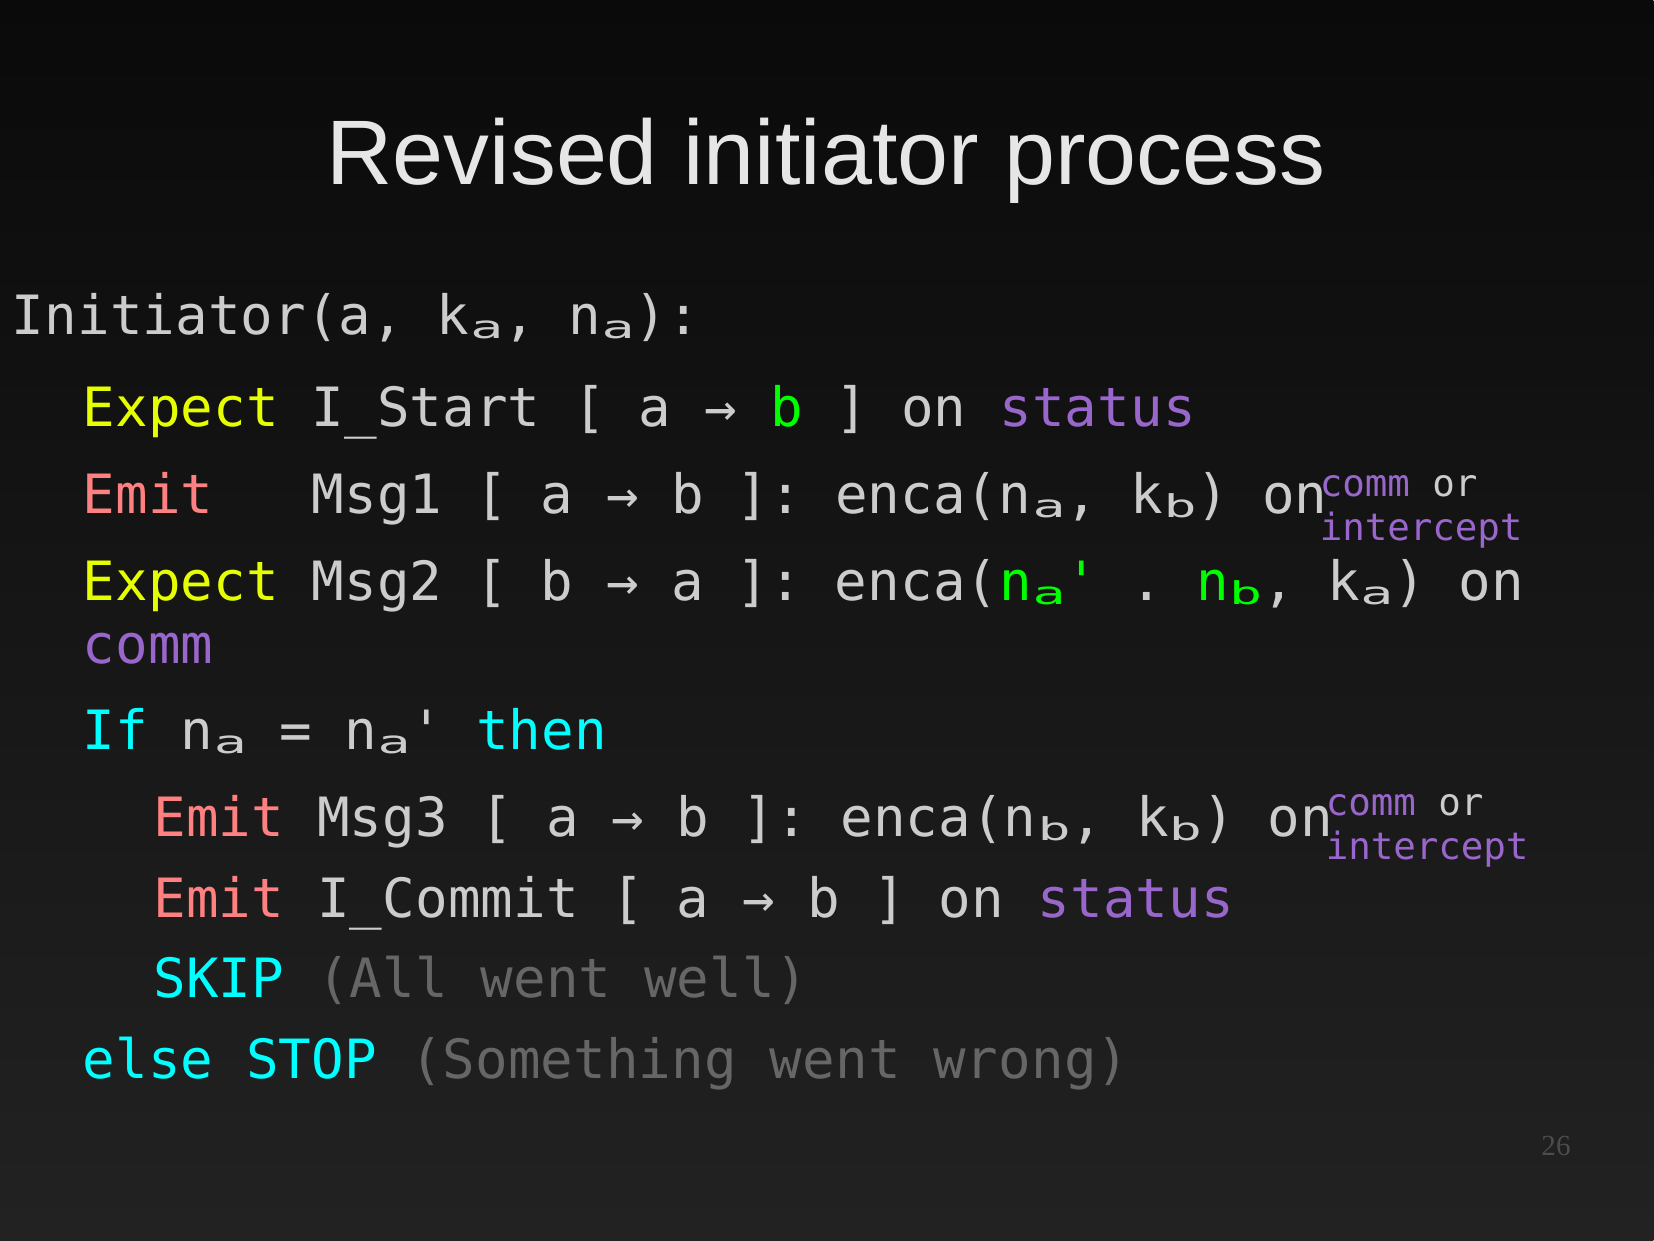

# Revised initiator process
Initiator(a, ka, na):
Expect I_Start [ a → b ] on status
Emit Msg1 [ a → b ]: enca(na, kb) on
Expect Msg2 [ b → a ]: enca(na' . nb, ka) on comm
If na = na' then
Emit Msg3 [ a → b ]: enca(nb, kb) on
Emit I_Commit [ a → b ] on status
SKIP (All went well)
else STOP (Something went wrong)
comm or
intercept
comm or
intercept
26